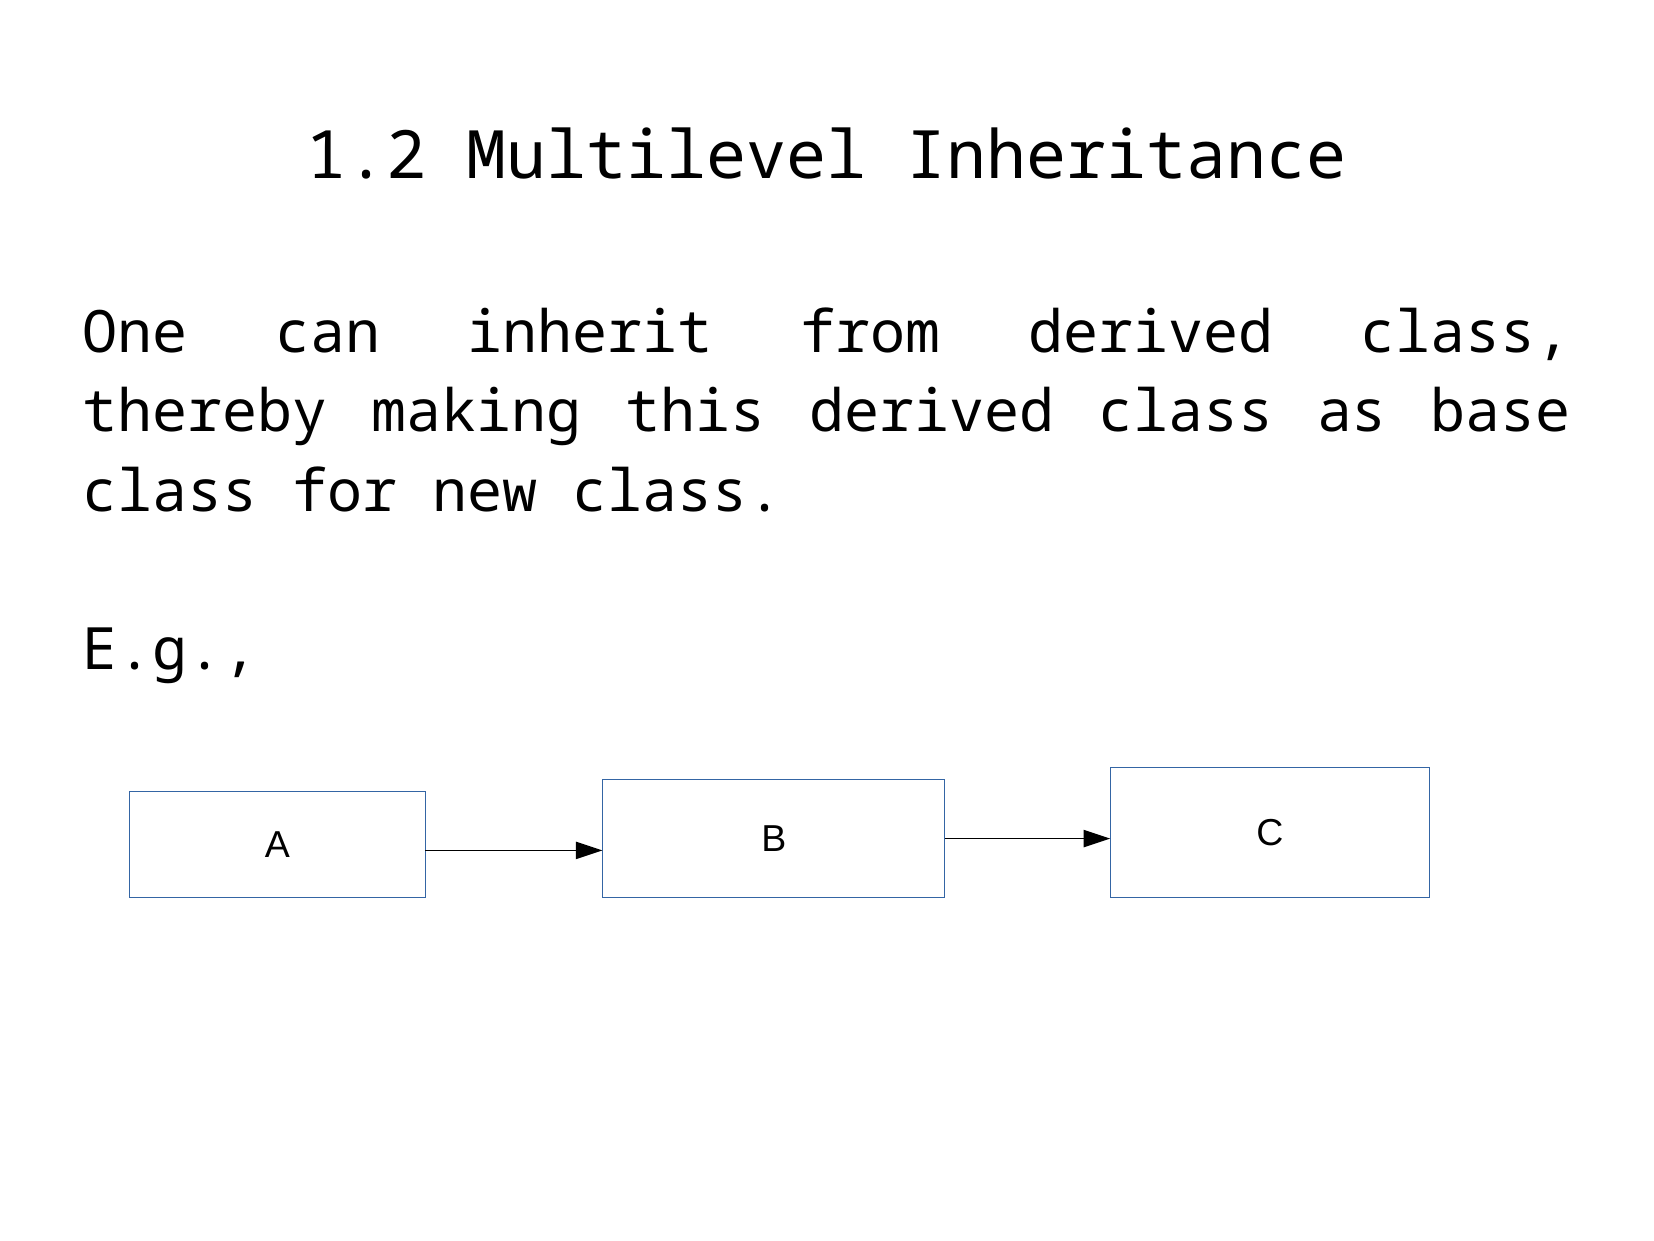

# 1.2 Multilevel Inheritance
One can inherit from derived class, thereby making this derived class as base class for new class.
E.g.,
C
B
A